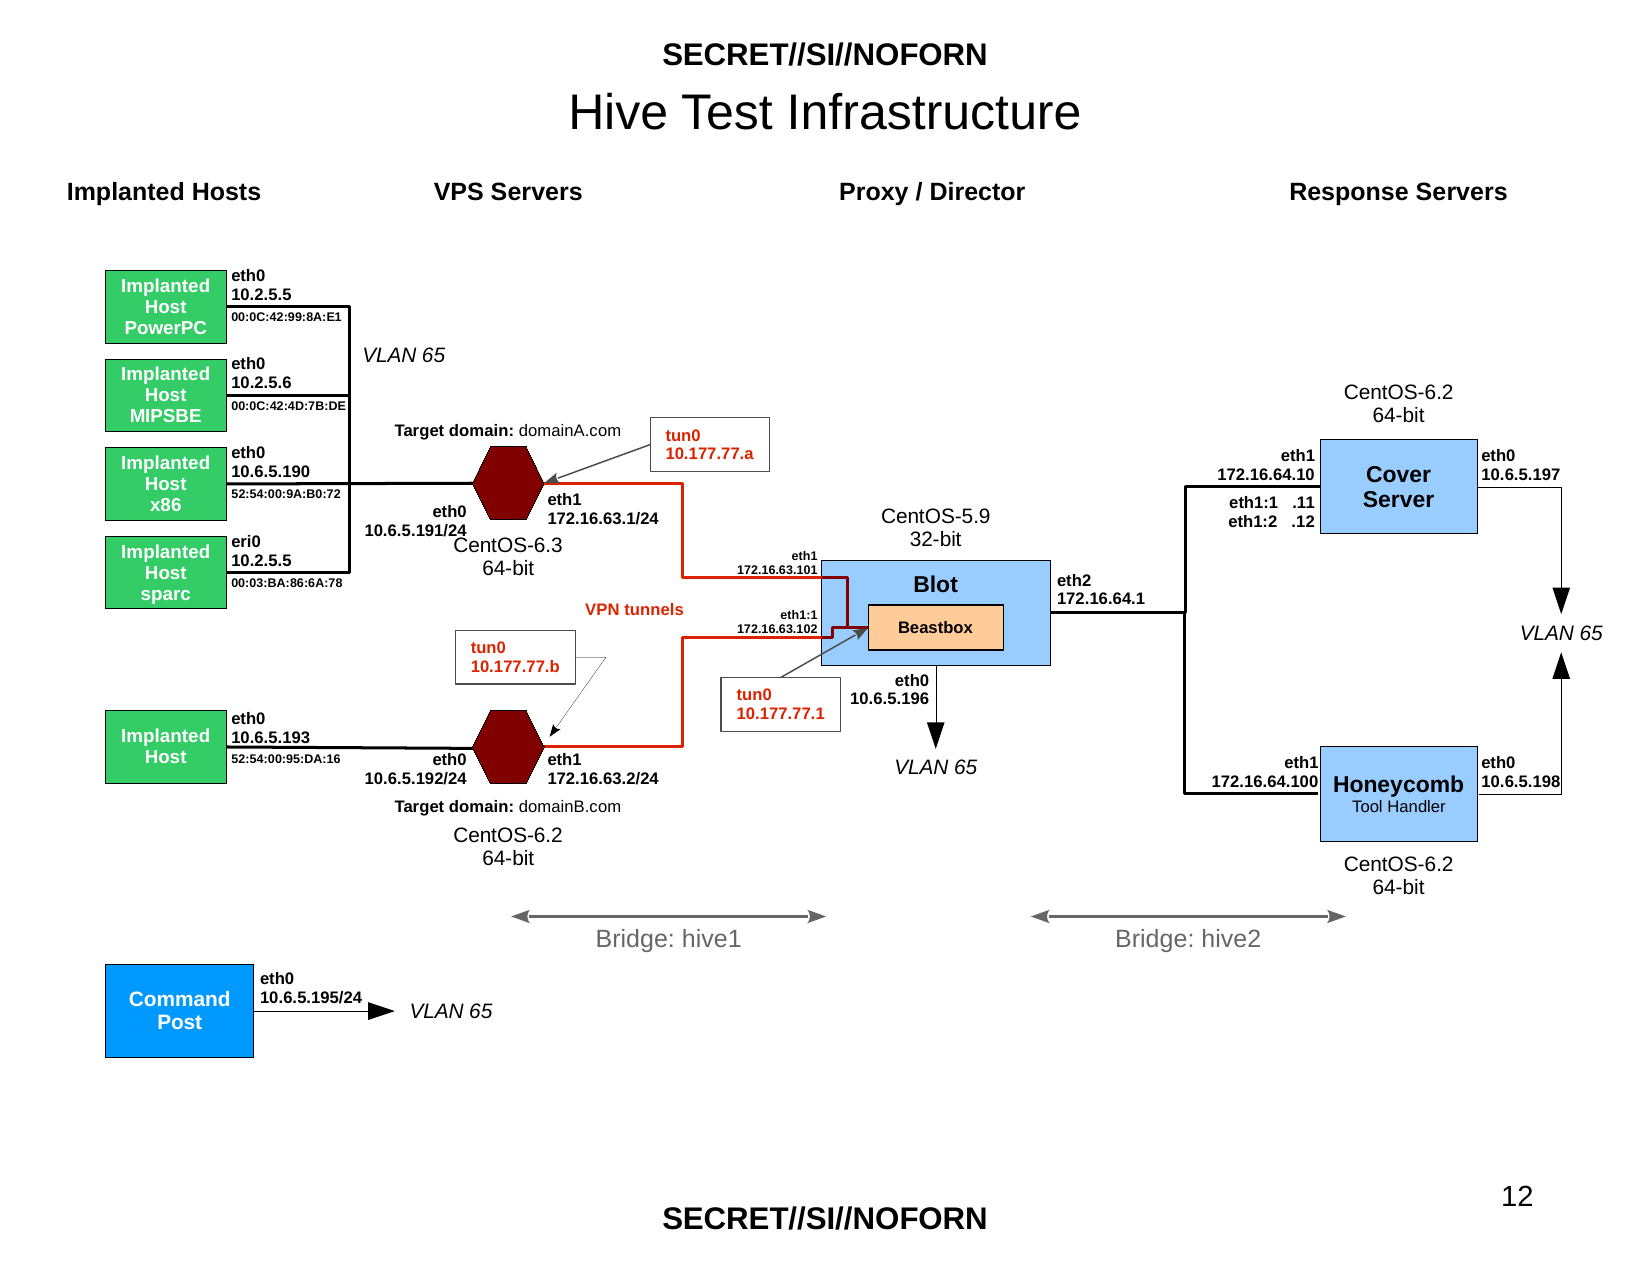

SECRET//SI//NOFORN
# Hive Test Infrastructure
VPS Servers
Implanted Hosts
Proxy / Director
Response Servers
eth0
10.2.5.5
Implanted
Host
PowerPC
00:0C:42:99:8A:E1
VLAN 65
eth0
10.2.5.6
Implanted
Host
MIPSBE
CentOS-6.2
64-bit
00:0C:42:4D:7B:DE
Target domain: domainA.com
tun0
10.177.77.a
eth0
10.6.5.190
eth1
172.16.64.10
eth0
10.6.5.197
Cover
Server
Implanted
Host
x86
52:54:00:9A:B0:72
eth1
172.16.63.1/24
eth1:1 .11
eth1:2 .12
eth0
10.6.5.191/24
CentOS-5.9
32-bit
eri0
10.2.5.5
CentOS-6.3
64-bit
Implanted
Host
sparc
eth1
172.16.63.101
Blot
eth2
172.16.64.1
00:03:BA:86:6A:78
VPN tunnels
eth1:1
172.16.63.102
Beastbox
VLAN 65
tun0
10.177.77.b
eth0
10.6.5.196
tun0
10.177.77.1
eth0
10.6.5.193
Implanted
Host
eth0
10.6.5.192/24
eth1
172.16.63.2/24
52:54:00:95:DA:16
eth1
172.16.64.100
eth0
10.6.5.198
Honeycomb
Tool Handler
VLAN 65
Target domain: domainB.com
CentOS-6.2
64-bit
CentOS-6.2
64-bit
Bridge: hive1
Bridge: hive2
eth0
10.6.5.195/24
Command
Post
VLAN 65
12
SECRET//SI//NOFORN